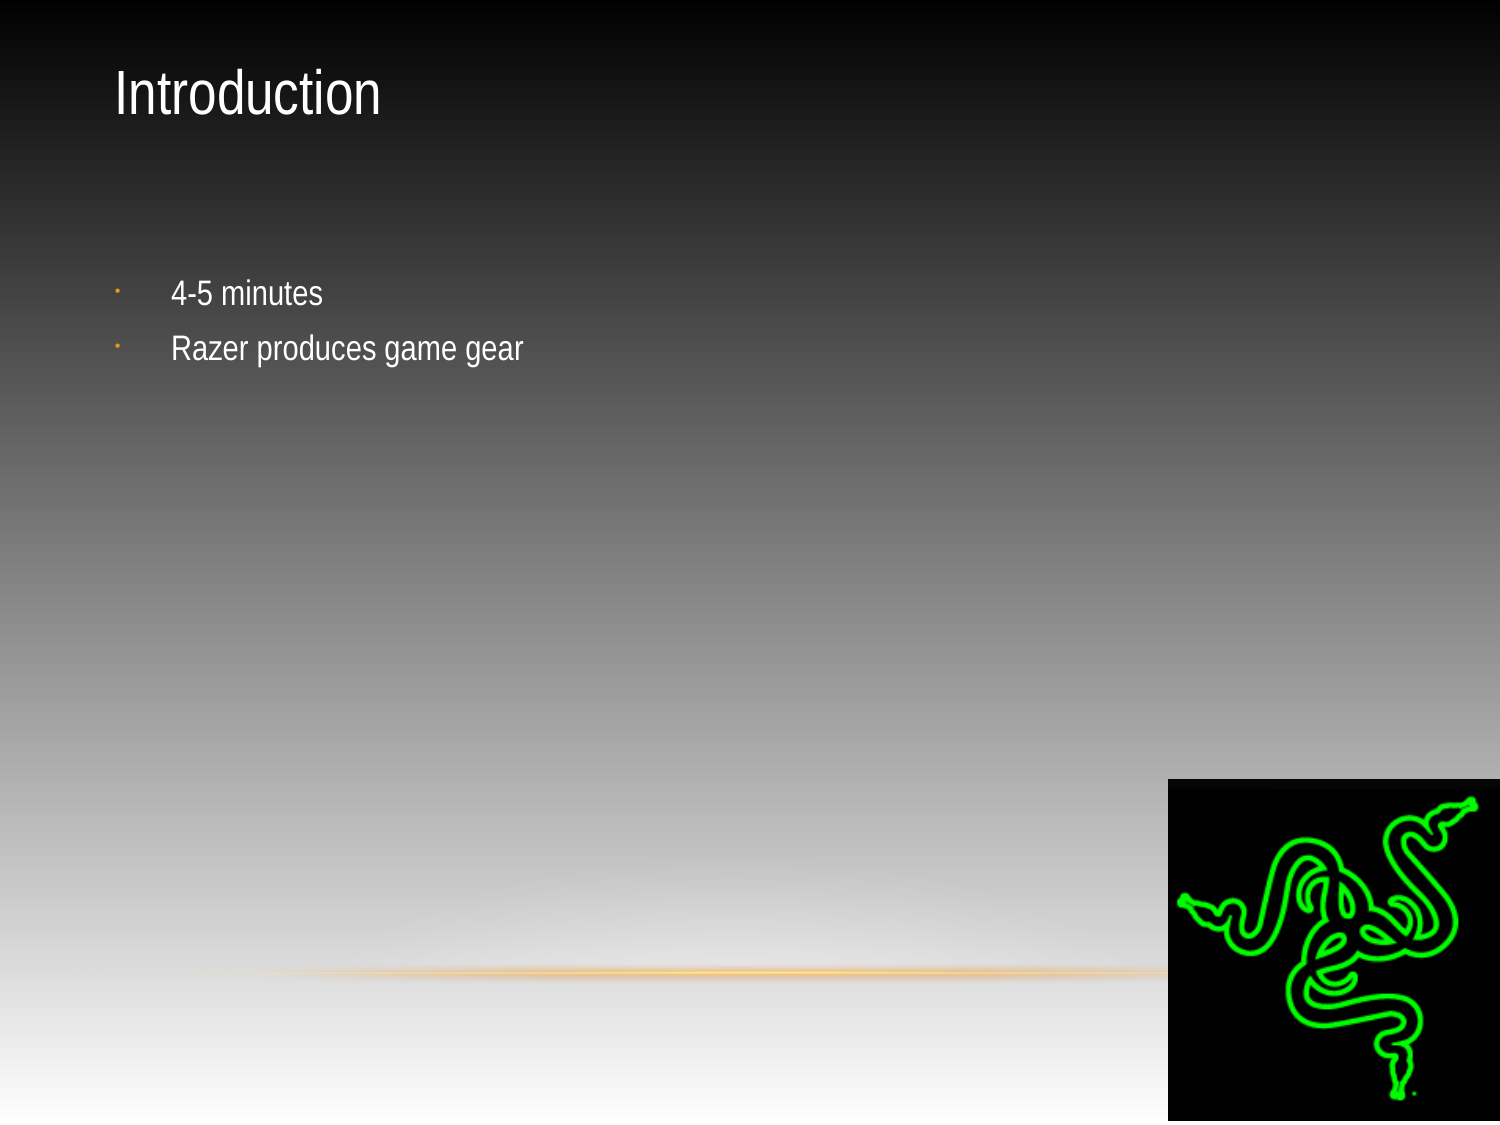

# Introduction
4-5 minutes
Razer produces game gear